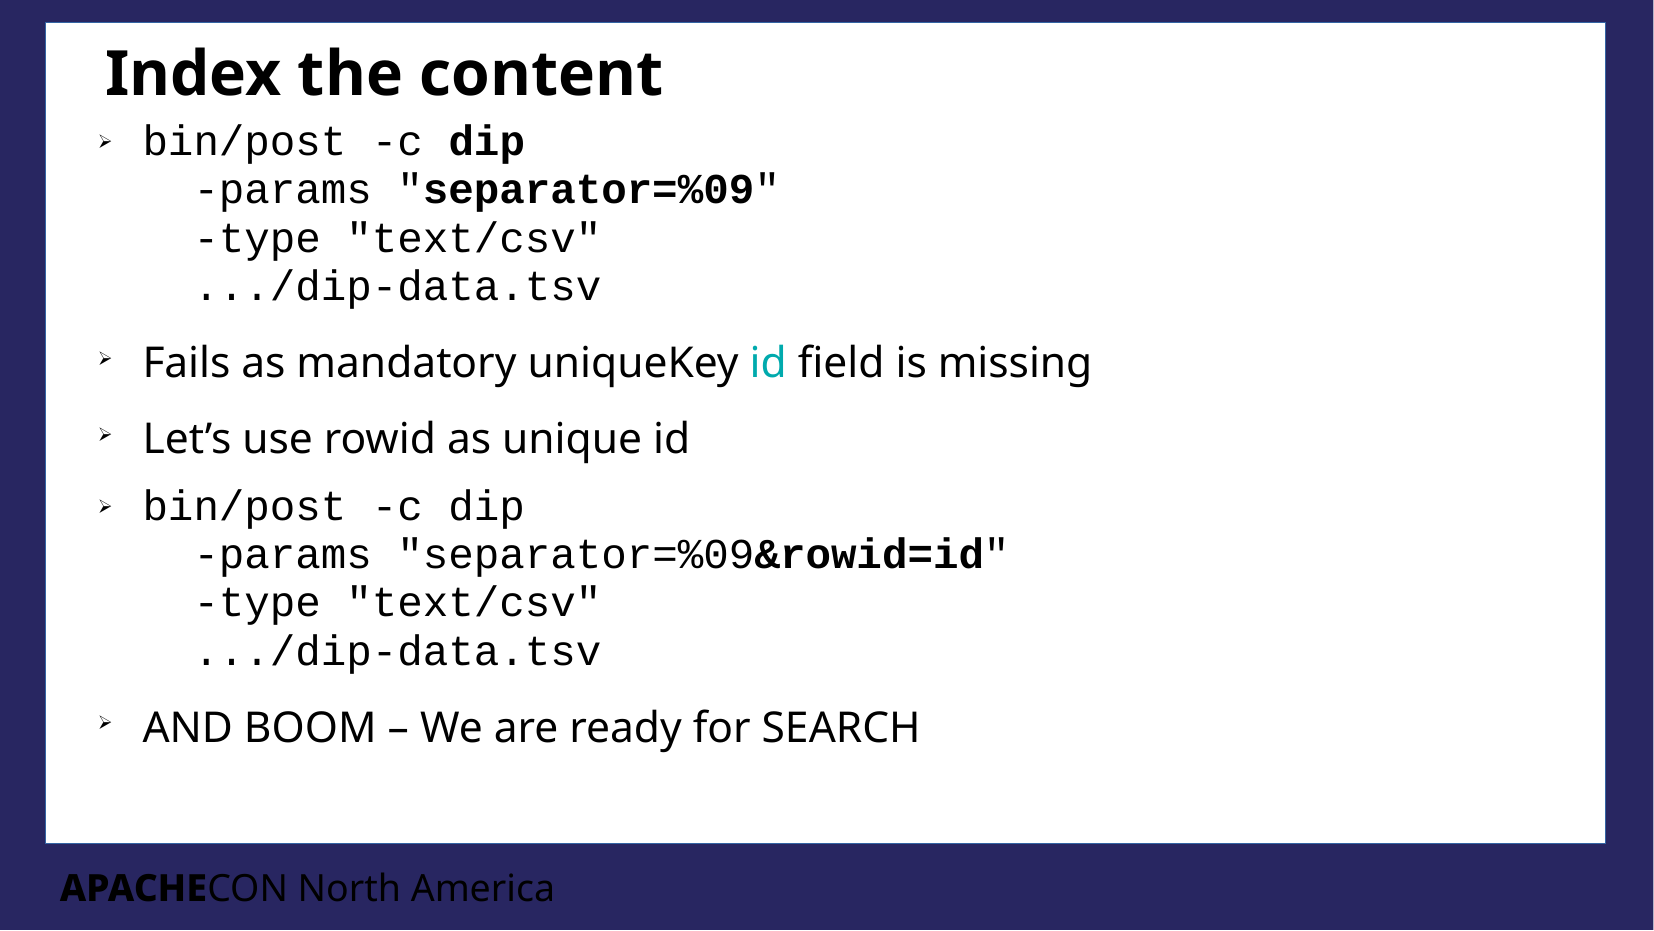

# Index the content
bin/post -c dip
 -params "separator=%09"
 -type "text/csv"
 .../dip-data.tsv
Fails as mandatory uniqueKey id field is missing
Let’s use rowid as unique id
bin/post -c dip
 -params "separator=%09&rowid=id"
 -type "text/csv"
 .../dip-data.tsv
AND BOOM – We are ready for SEARCH